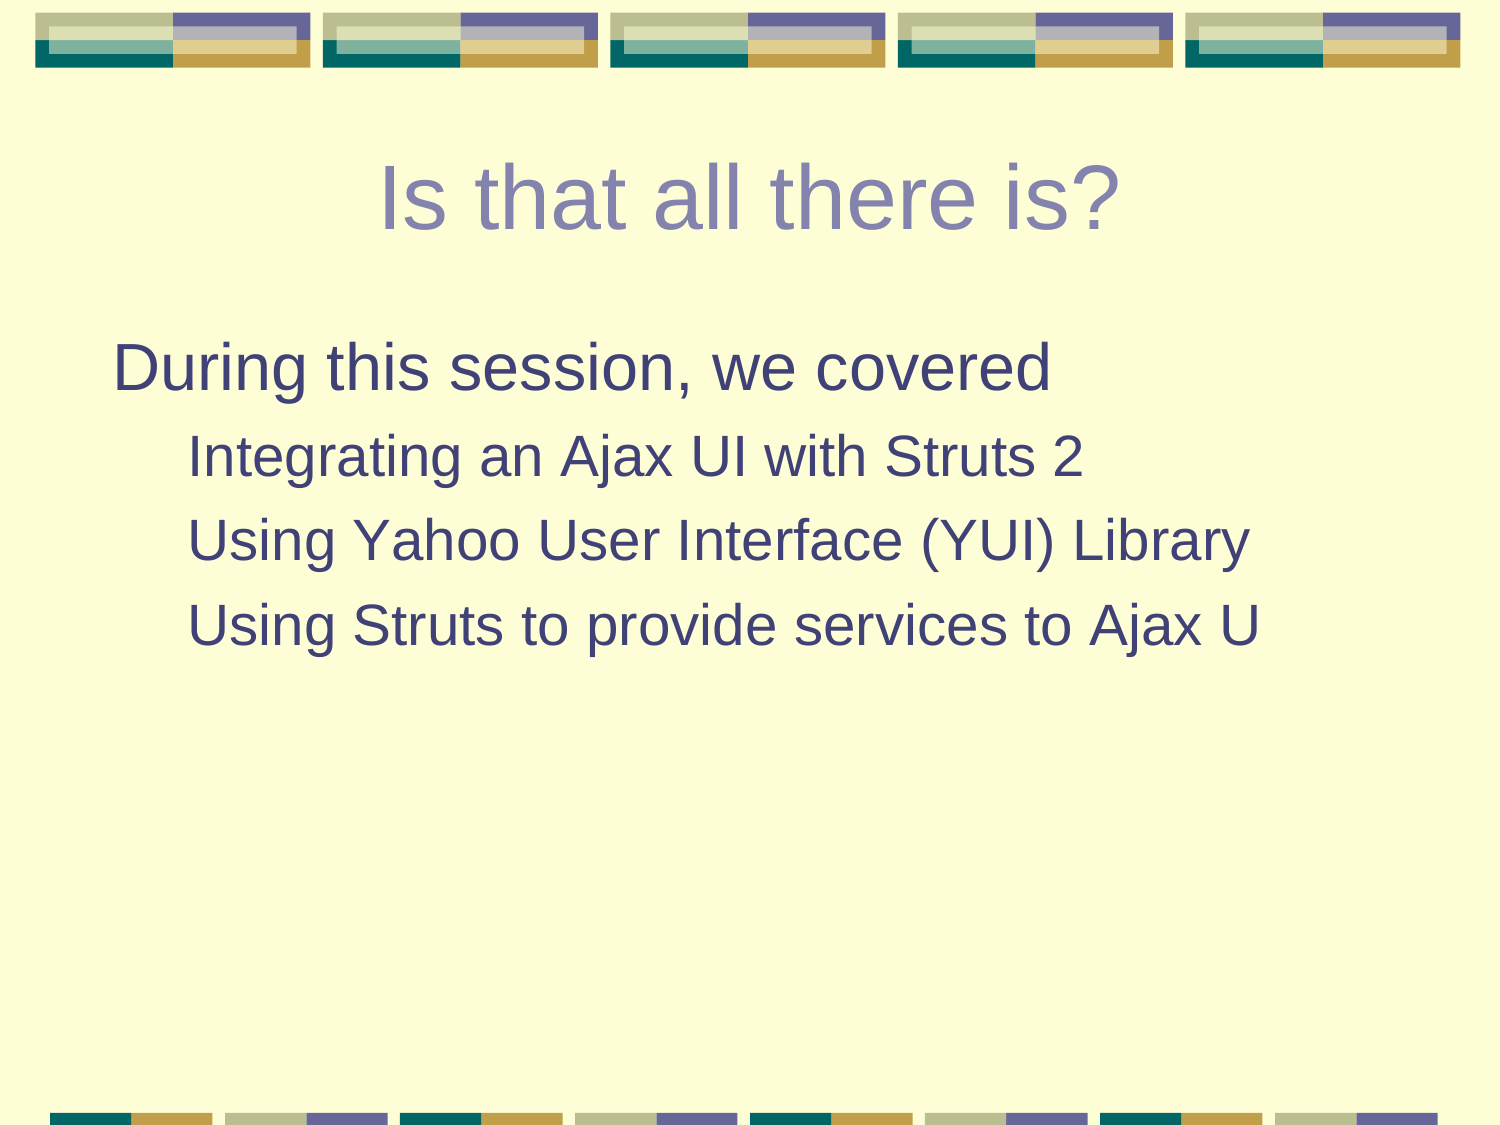

# Is that all there is?
During this session, we covered
Integrating an Ajax UI with Struts 2
Using Yahoo User Interface (YUI) Library
Using Struts to provide services to Ajax U